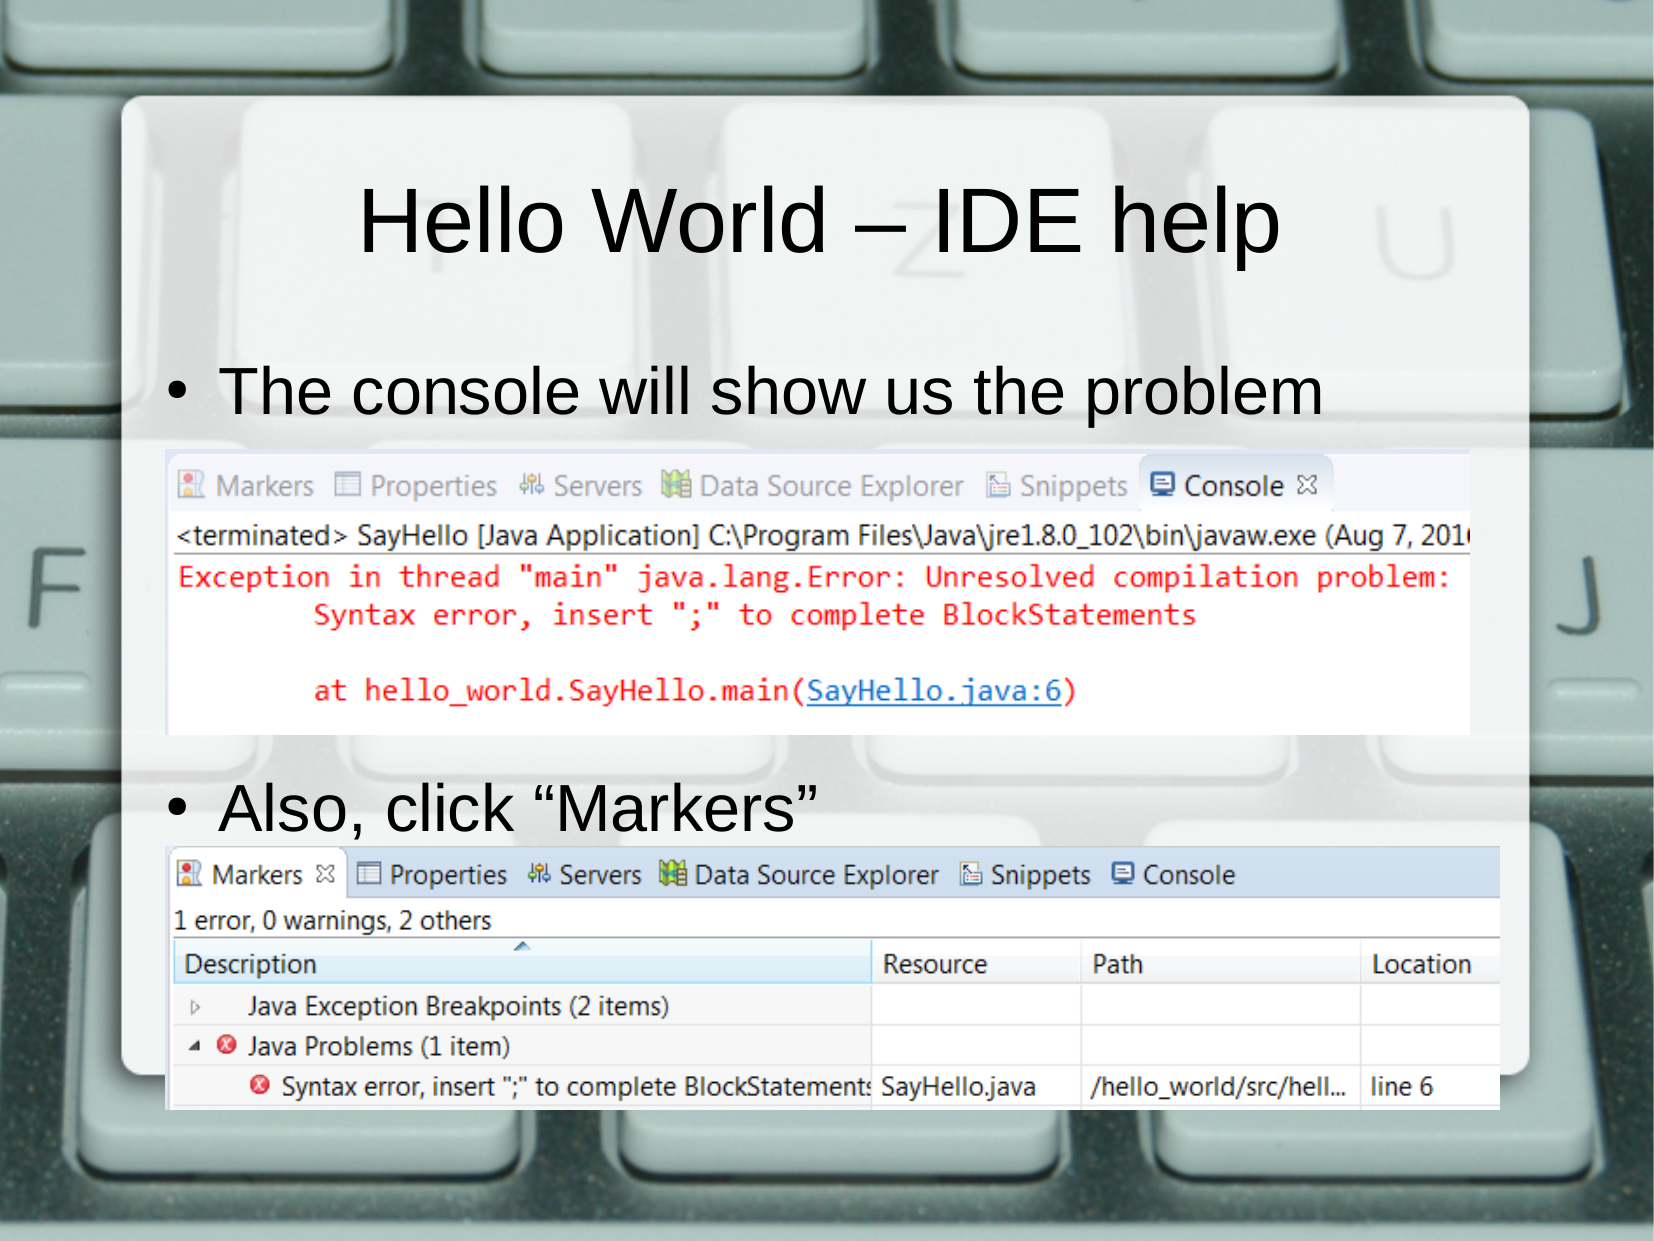

# Hello World – IDE help
The console will show us the problem
Also, click “Markers”